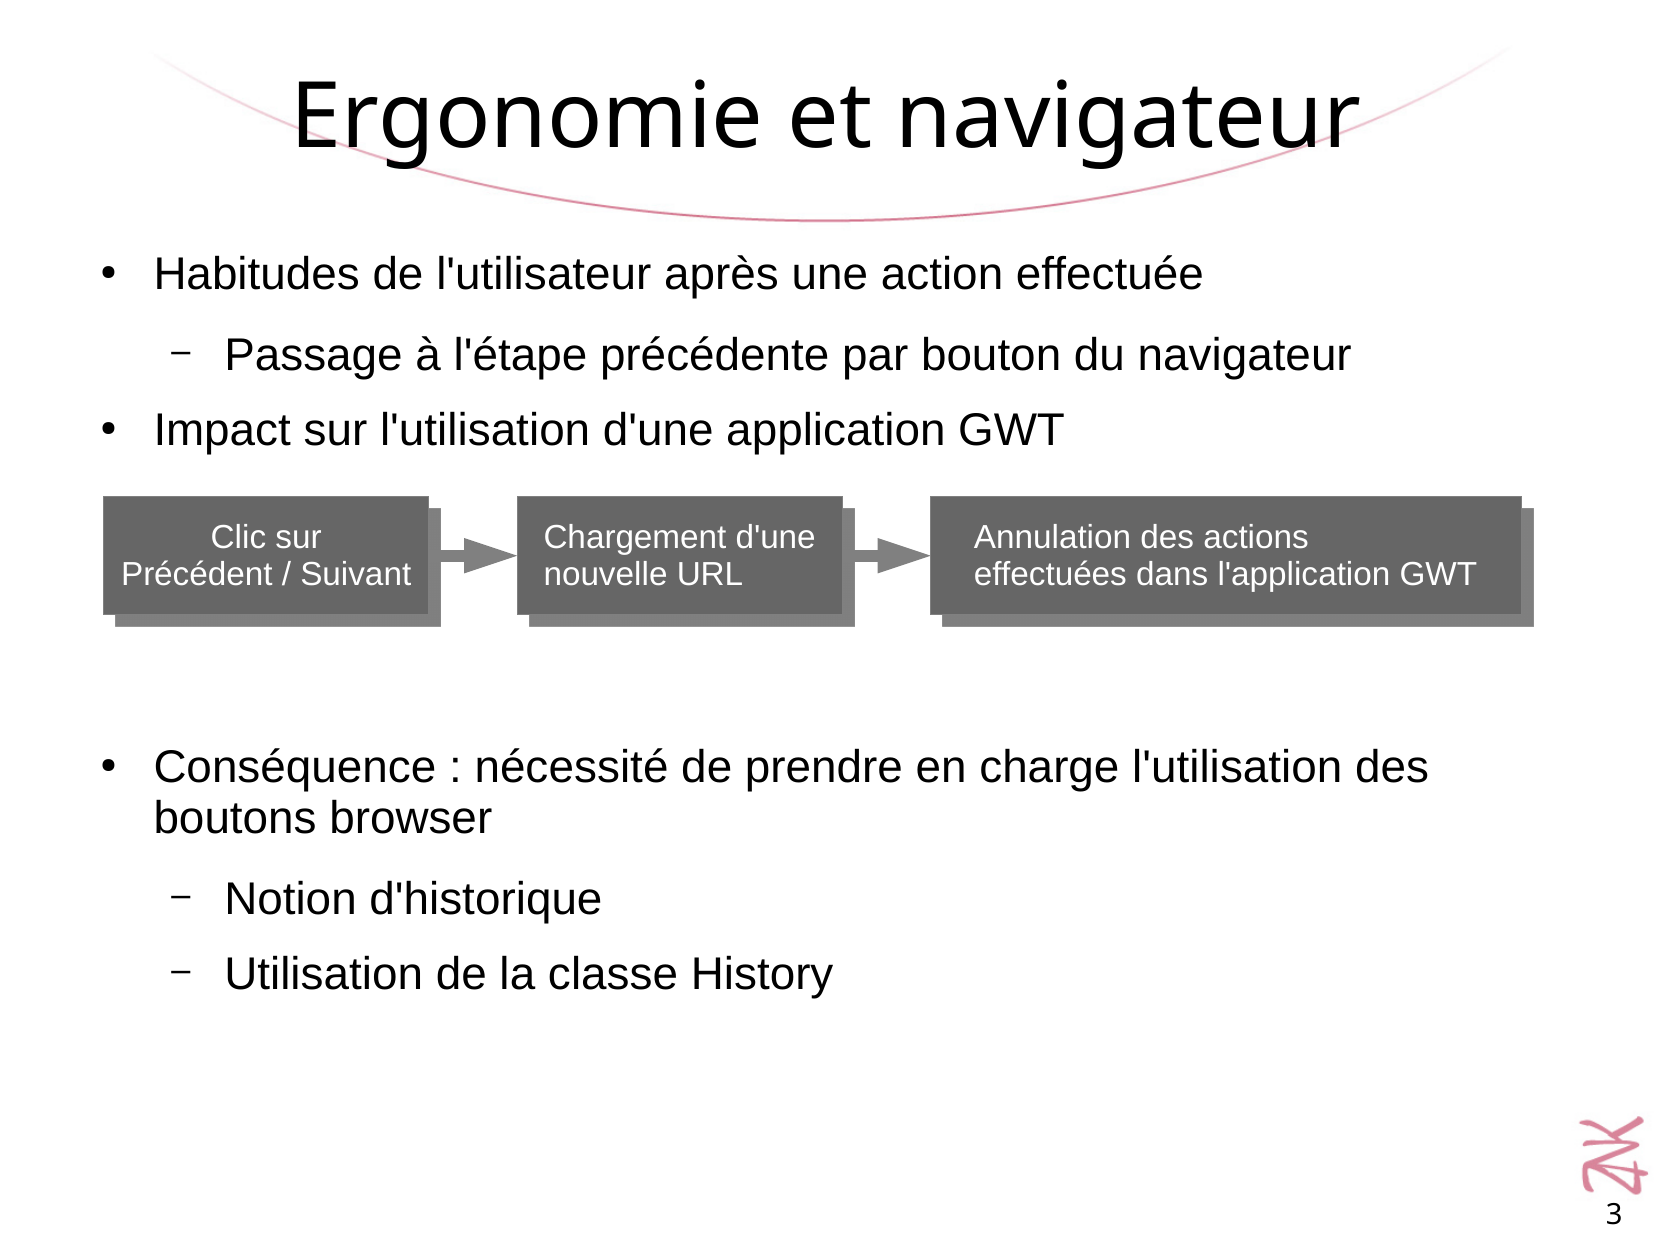

# Ergonomie et navigateur
Habitudes de l'utilisateur après une action effectuée
Passage à l'étape précédente par bouton du navigateur
Impact sur l'utilisation d'une application GWT
Conséquence : nécessité de prendre en charge l'utilisation des boutons browser
Notion d'historique
Utilisation de la classe History
Clic sur
Précédent / Suivant
Chargement d'une
nouvelle URL
Annulation des actions
effectuées dans l'application GWT
3